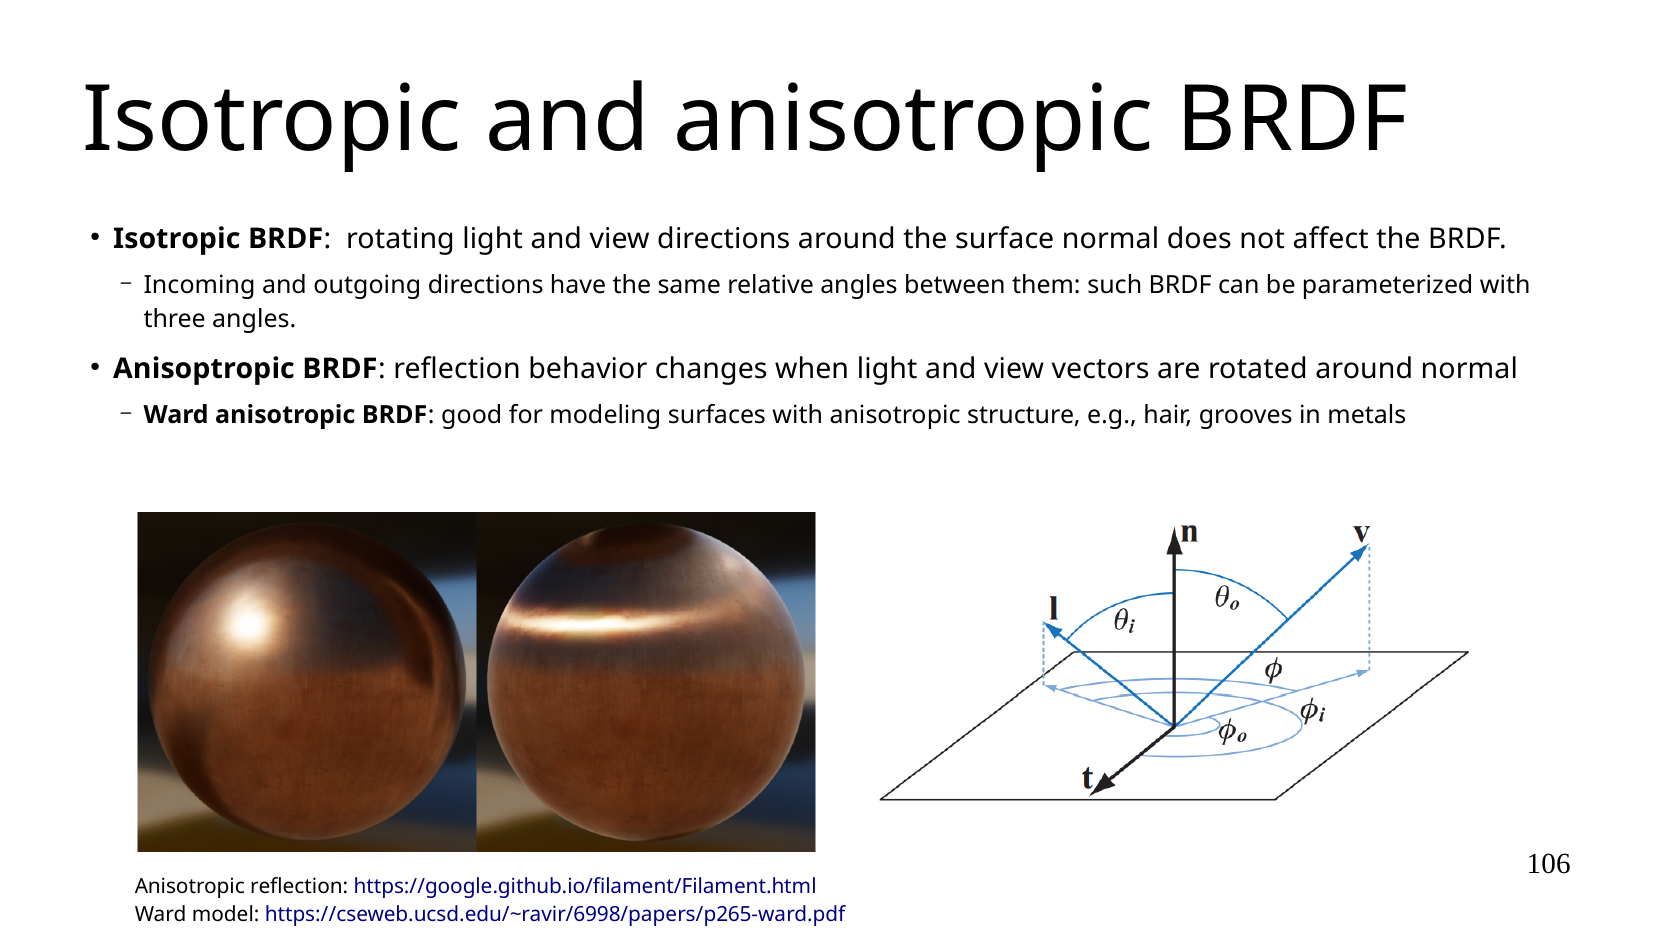

# Isotropic and anisotropic BRDF
Isotropic BRDF: rotating light and view directions around the surface normal does not affect the BRDF.
Incoming and outgoing directions have the same relative angles between them: such BRDF can be parameterized with three angles.
Anisoptropic BRDF: reflection behavior changes when light and view vectors are rotated around normal
Ward anisotropic BRDF: good for modeling surfaces with anisotropic structure, e.g., hair, grooves in metals
106
Anisotropic reflection: https://google.github.io/filament/Filament.html
Ward model: https://cseweb.ucsd.edu/~ravir/6998/papers/p265-ward.pdf